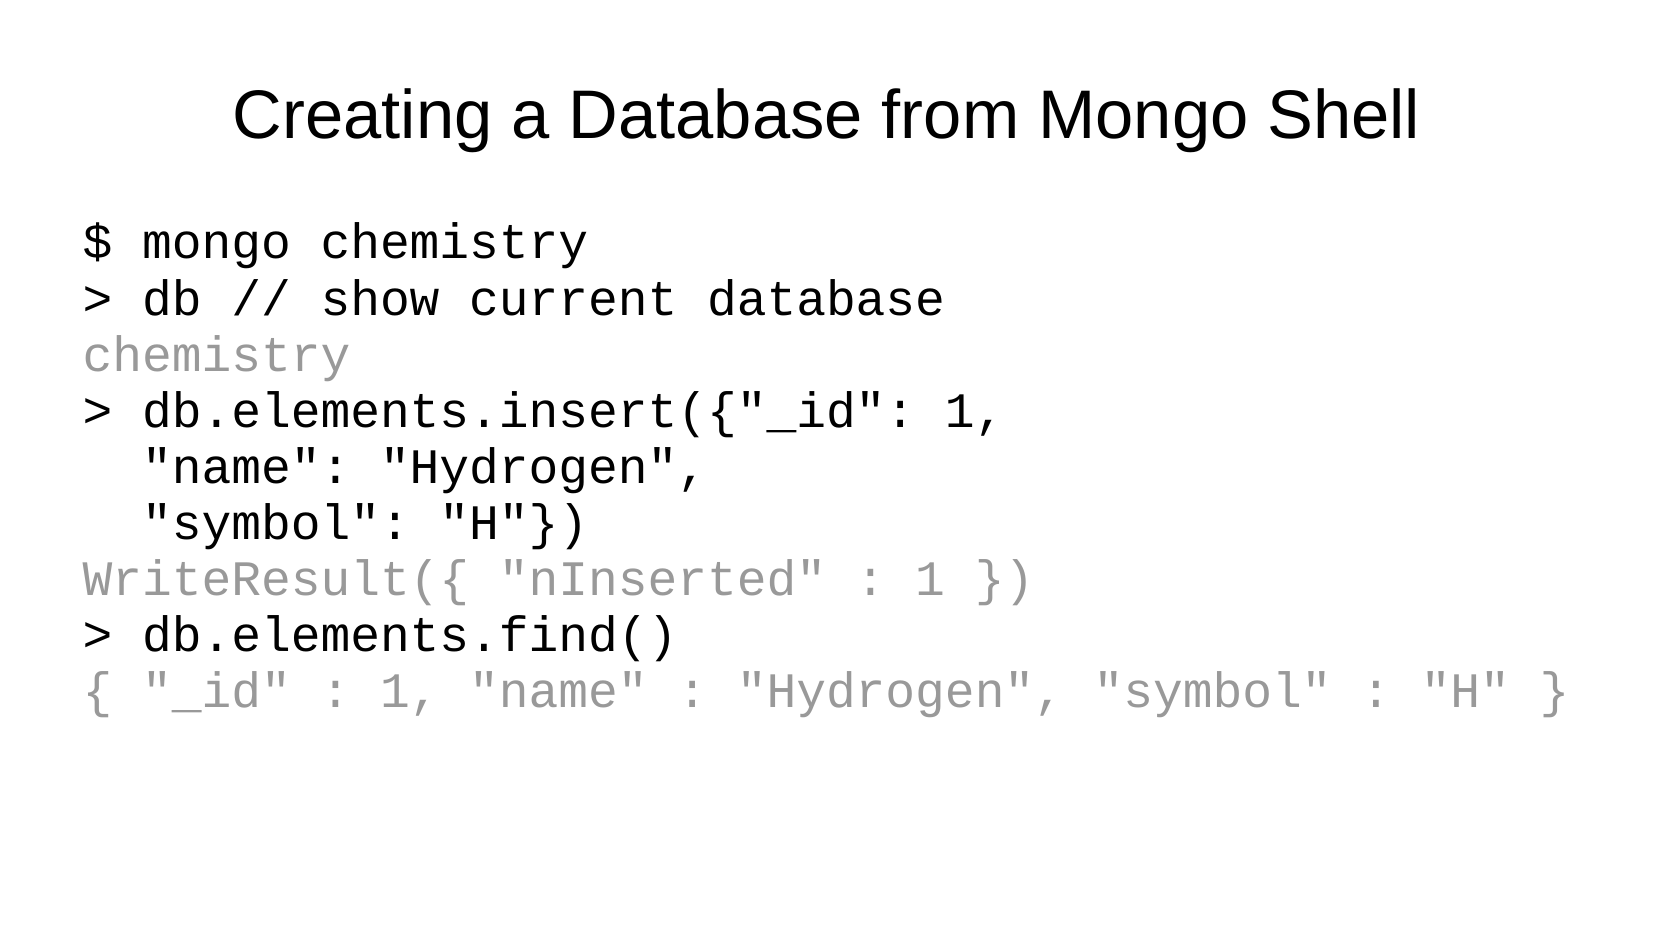

# Creating a Database from Mongo Shell
$ mongo chemistry
> db // show current database
chemistry
> db.elements.insert({"_id": 1,
 "name": "Hydrogen",
 "symbol": "H"})
WriteResult({ "nInserted" : 1 })
> db.elements.find()
{ "_id" : 1, "name" : "Hydrogen", "symbol" : "H" }